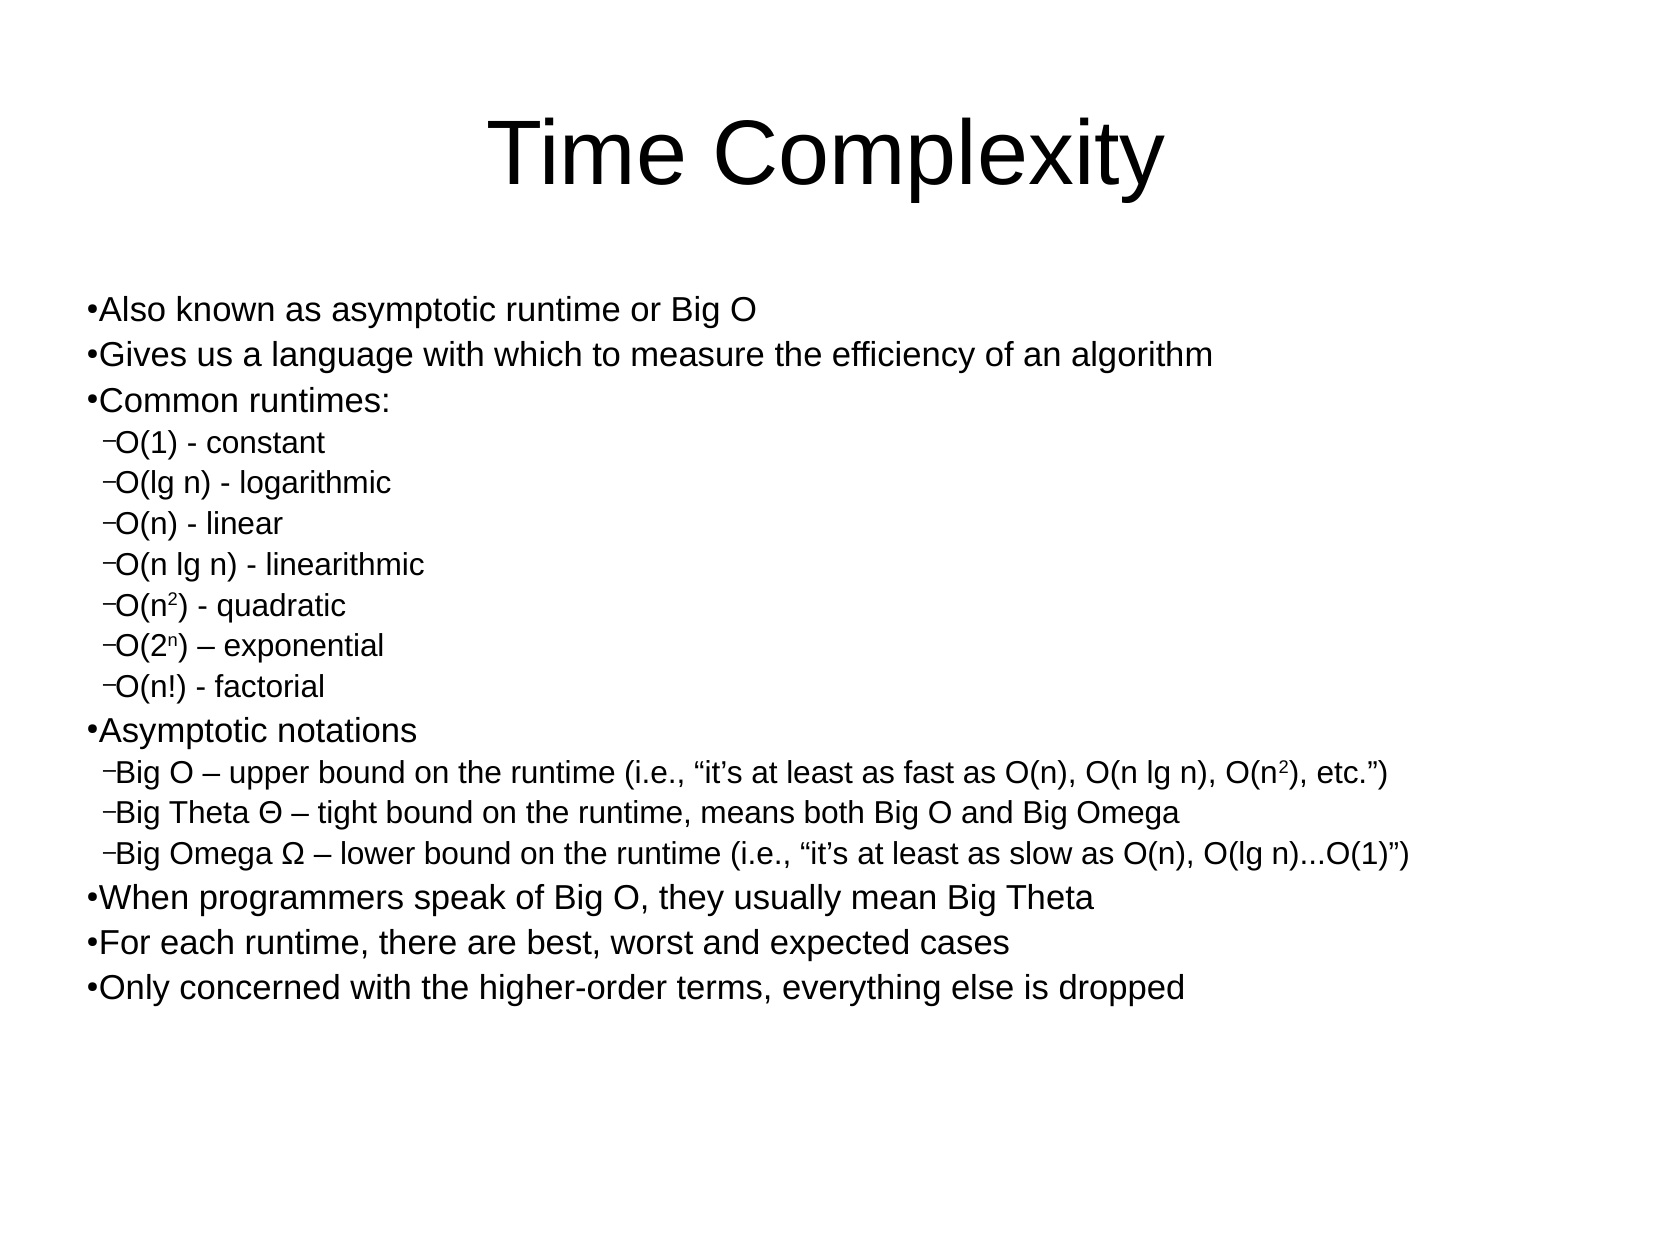

# Time Complexity
Also known as asymptotic runtime or Big O
Gives us a language with which to measure the efficiency of an algorithm
Common runtimes:
O(1) - constant
O(lg n) - logarithmic
O(n) - linear
O(n lg n) - linearithmic
O(n2) - quadratic
O(2n) – exponential
O(n!) - factorial
Asymptotic notations
Big O – upper bound on the runtime (i.e., “it’s at least as fast as O(n), O(n lg n), O(n2), etc.”)
Big Theta Θ – tight bound on the runtime, means both Big O and Big Omega
Big Omega Ω – lower bound on the runtime (i.e., “it’s at least as slow as O(n), O(lg n)...O(1)”)
When programmers speak of Big O, they usually mean Big Theta
For each runtime, there are best, worst and expected cases
Only concerned with the higher-order terms, everything else is dropped